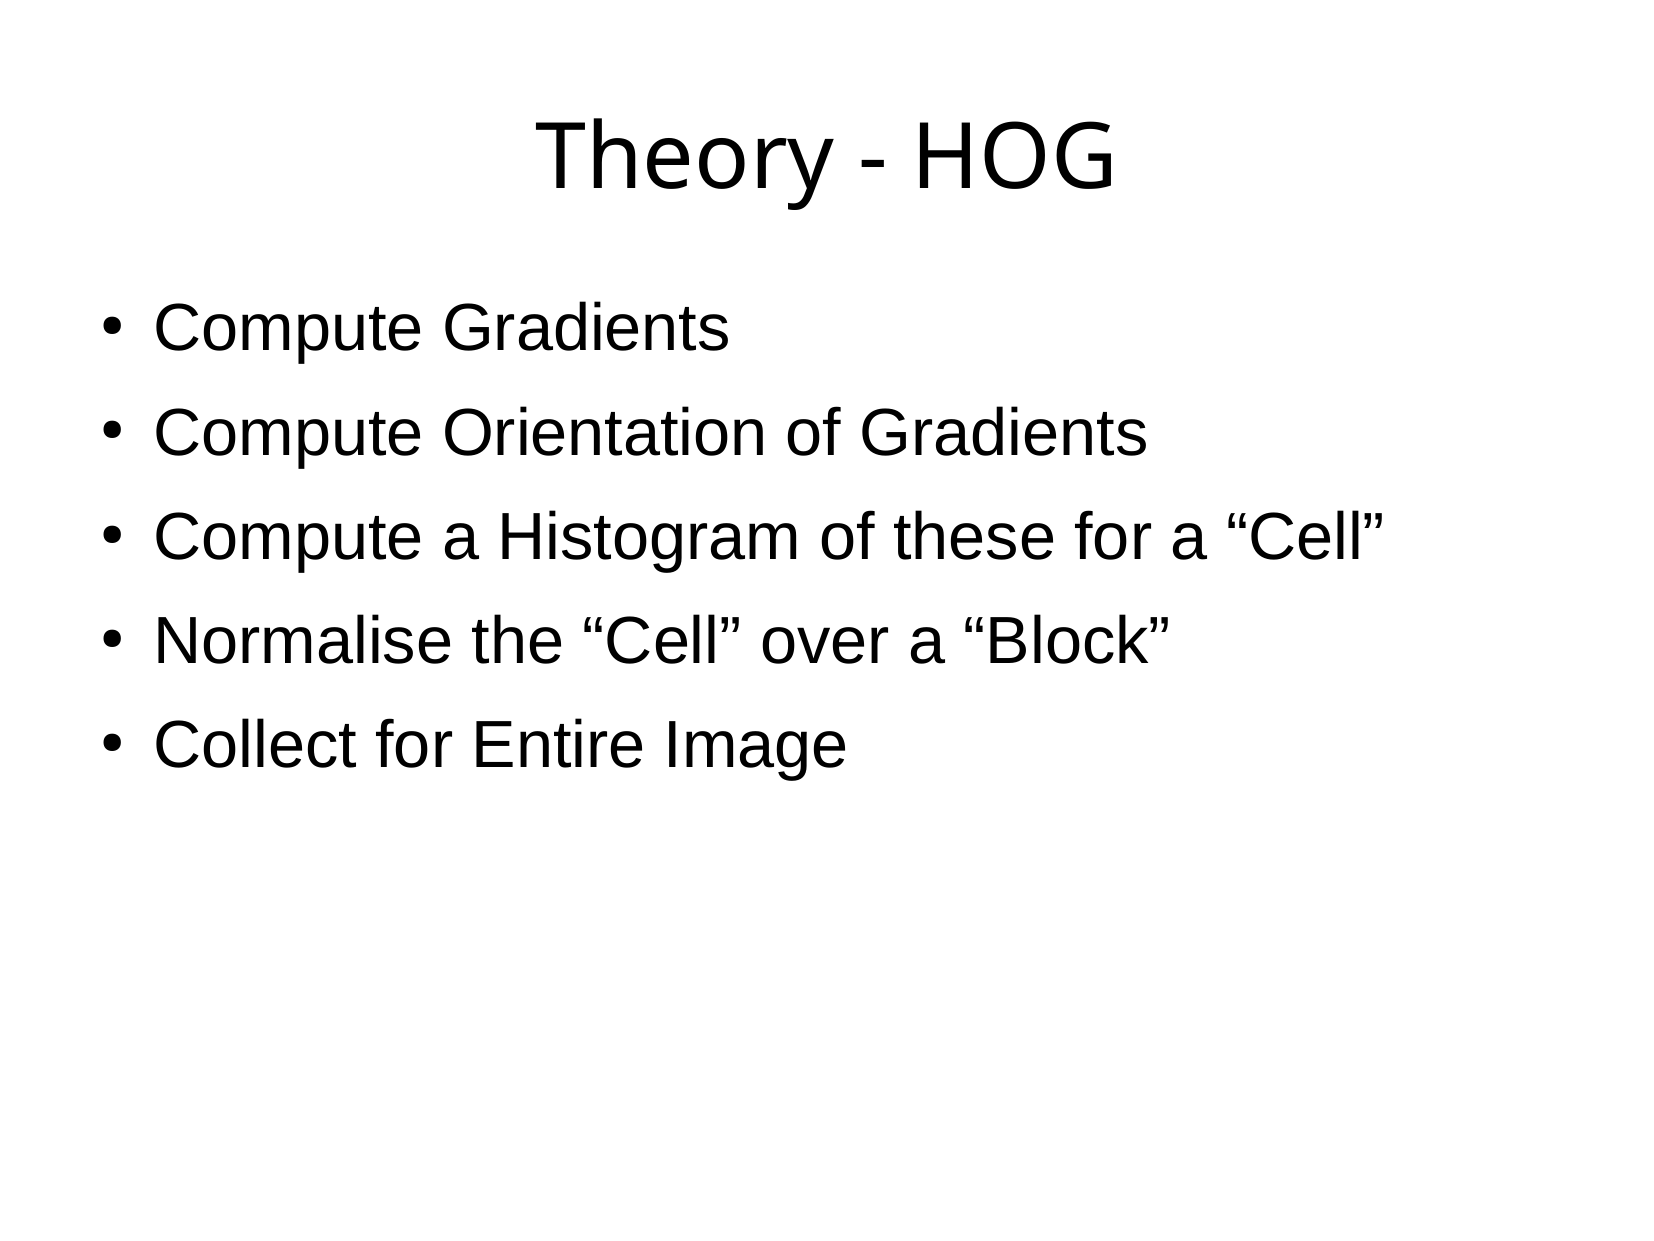

# Theory - HOG
Compute Gradients
Compute Orientation of Gradients
Compute a Histogram of these for a “Cell”
Normalise the “Cell” over a “Block”
Collect for Entire Image